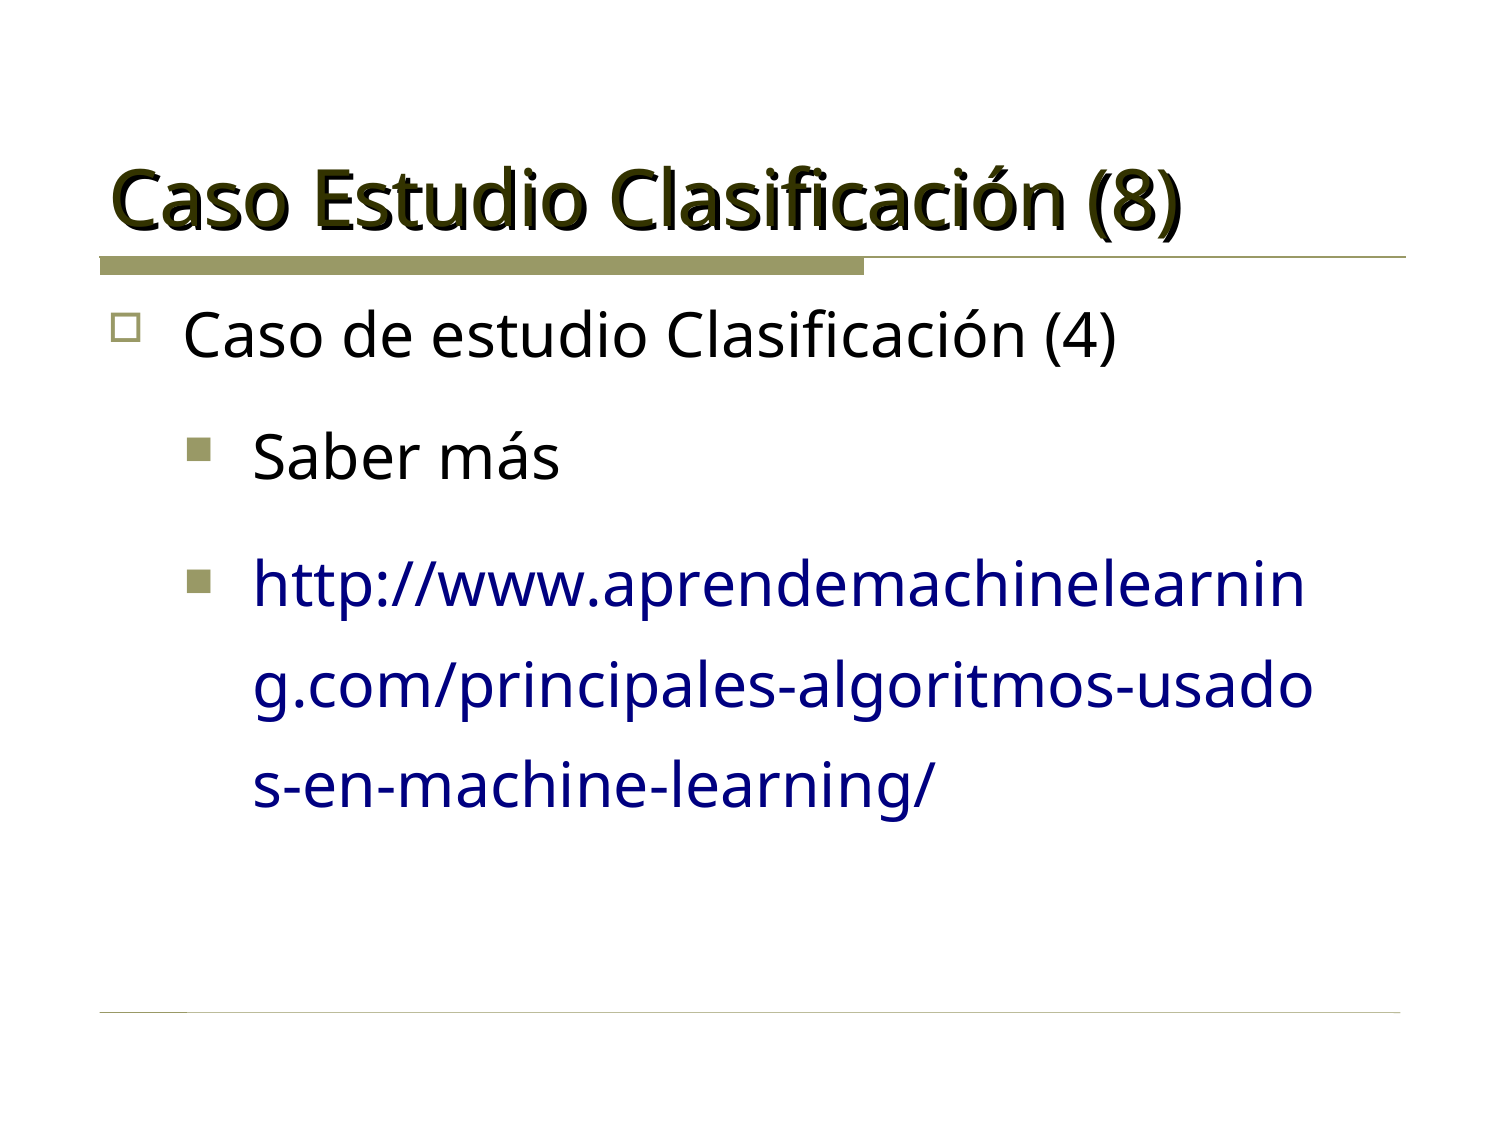

# Caso Estudio Clasificación (8)
Caso de estudio Clasificación (4)
Saber más
http://www.aprendemachinelearning.com/principales-algoritmos-usados-en-machine-learning/